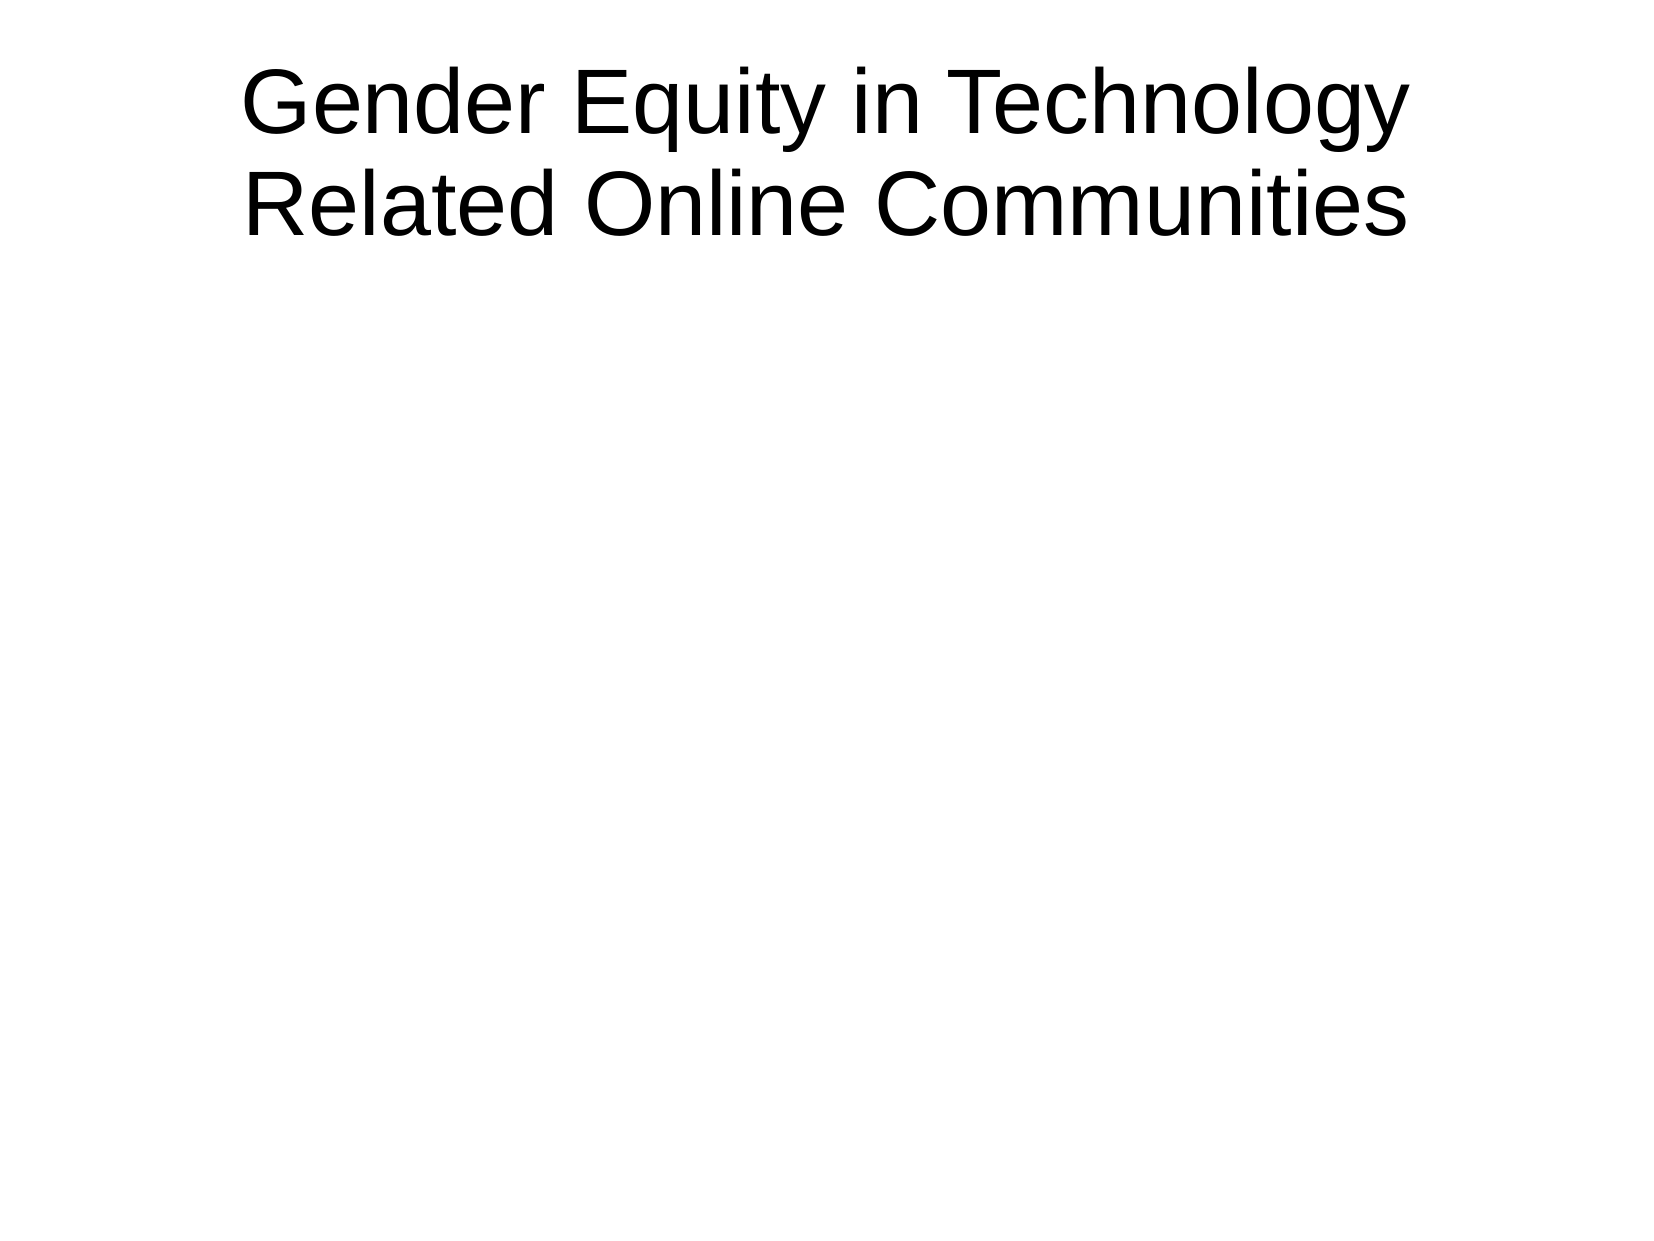

# Gender Equity in Technology Related Online Communities